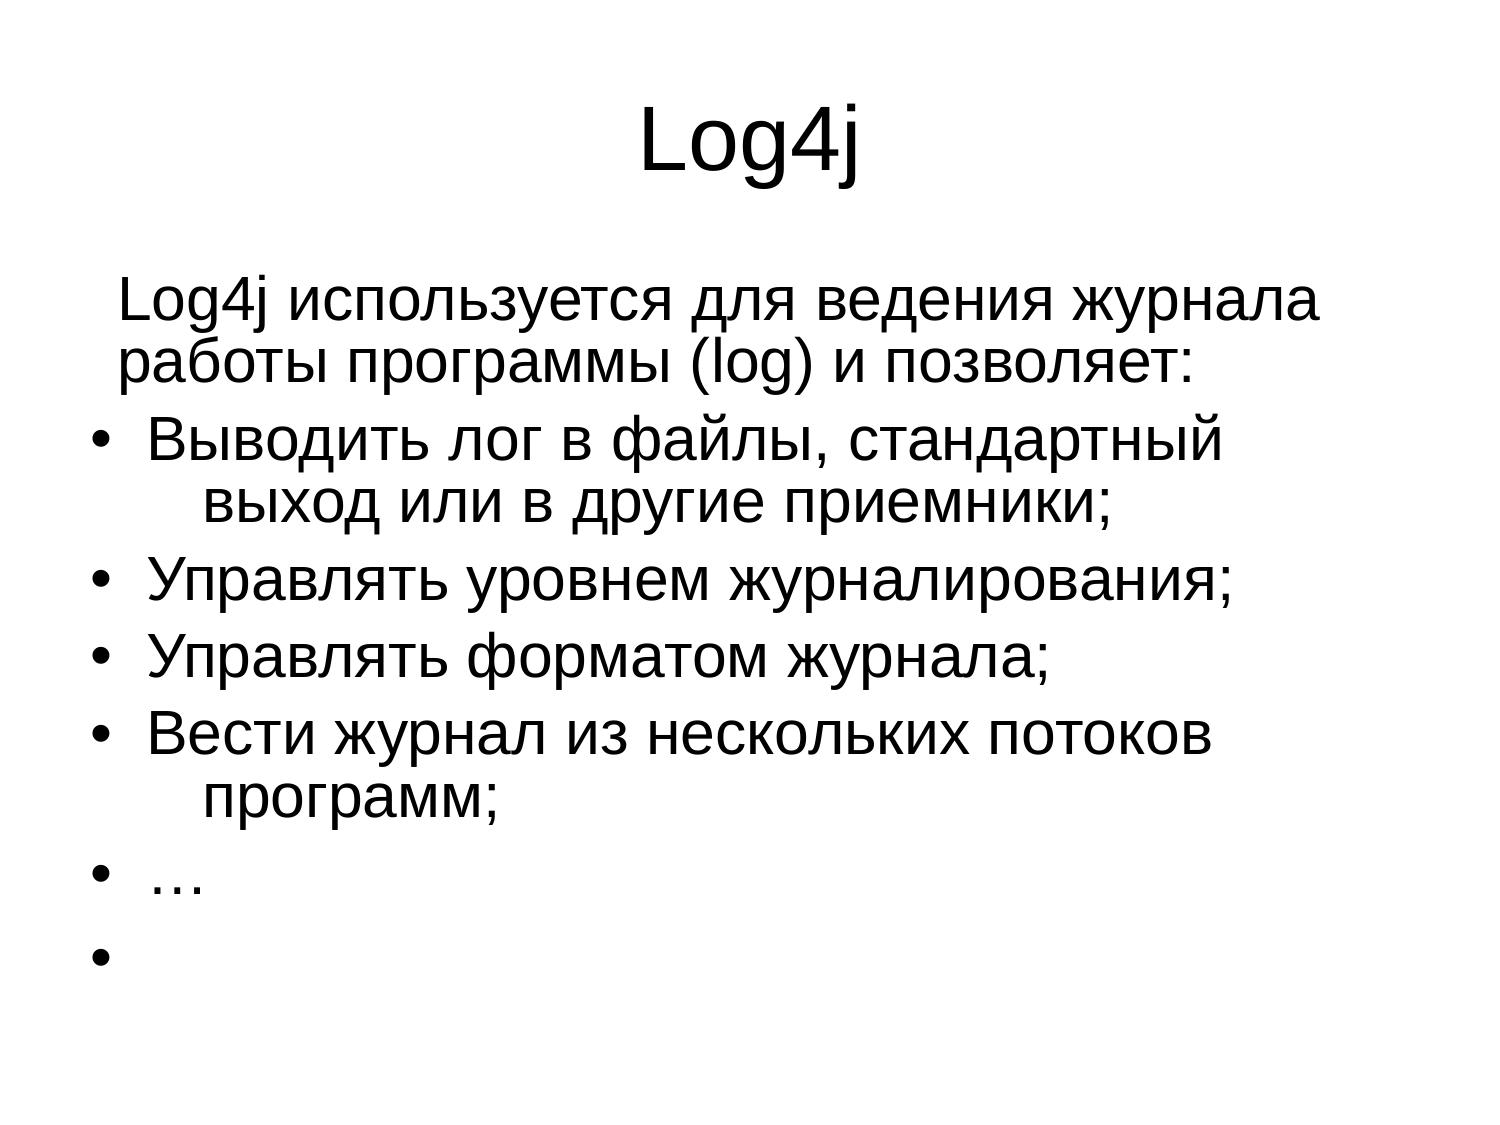

# Log4j
Log4j используется для ведения журнала работы программы (log) и позволяет:
Выводить лог в файлы, стандартный выход или в другие приемники;
Управлять уровнем журналирования;
Управлять форматом журнала;
Вести журнал из нескольких потоков программ;
…